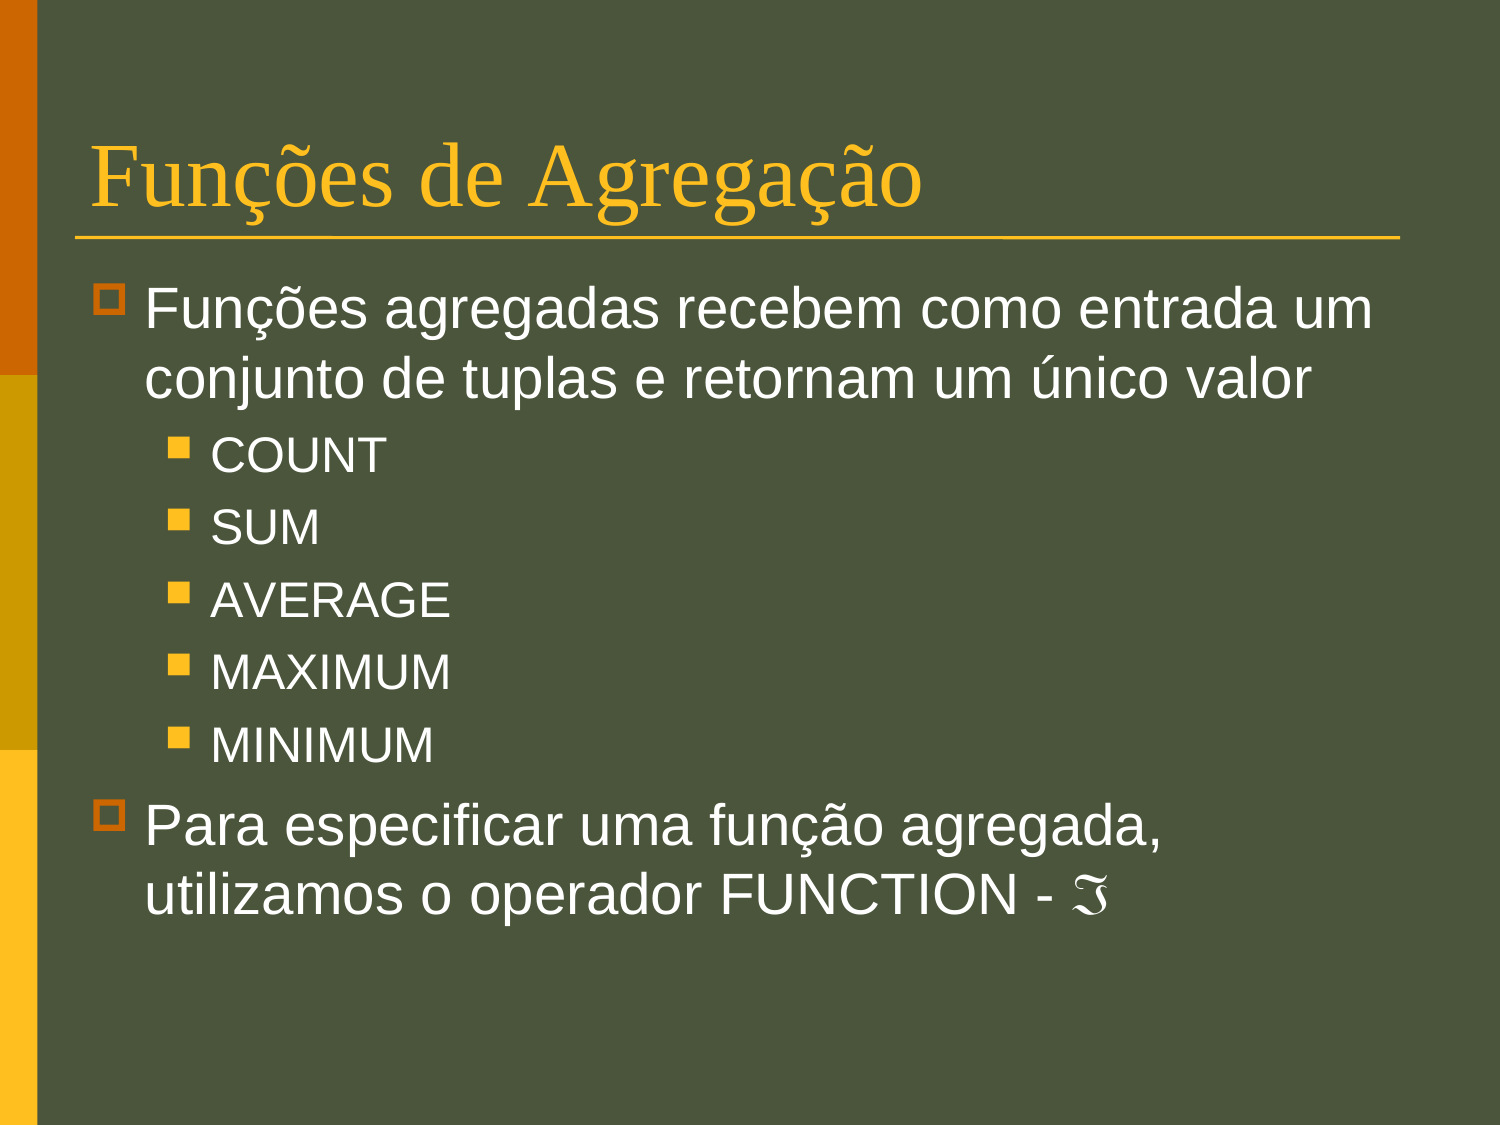

# Funções de Agregação
Funções agregadas recebem como entrada um conjunto de tuplas e retornam um único valor
COUNT
SUM
AVERAGE
MAXIMUM
MINIMUM
Para especificar uma função agregada, utilizamos o operador FUNCTION - 